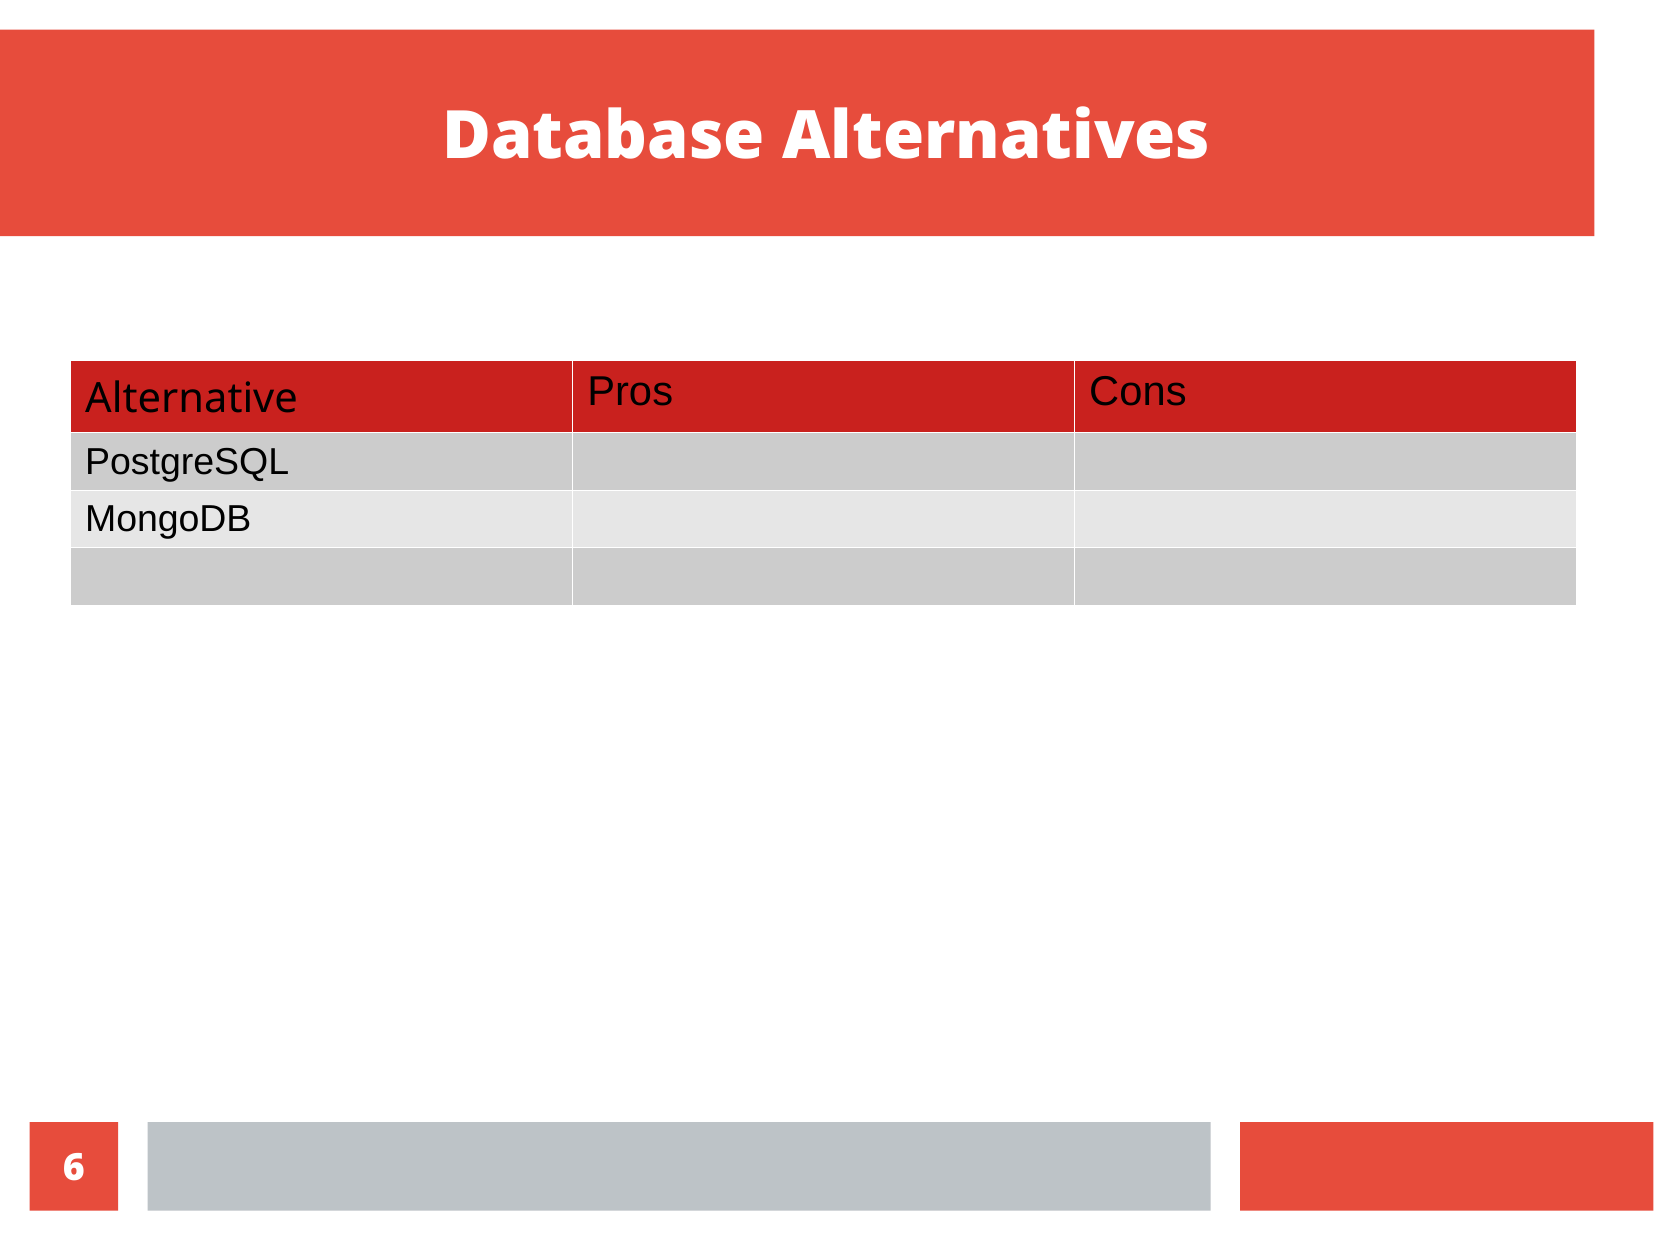

# Database Alternatives
| Alternative | Pros | Cons |
| --- | --- | --- |
| PostgreSQL | | |
| MongoDB | | |
| | | |
6